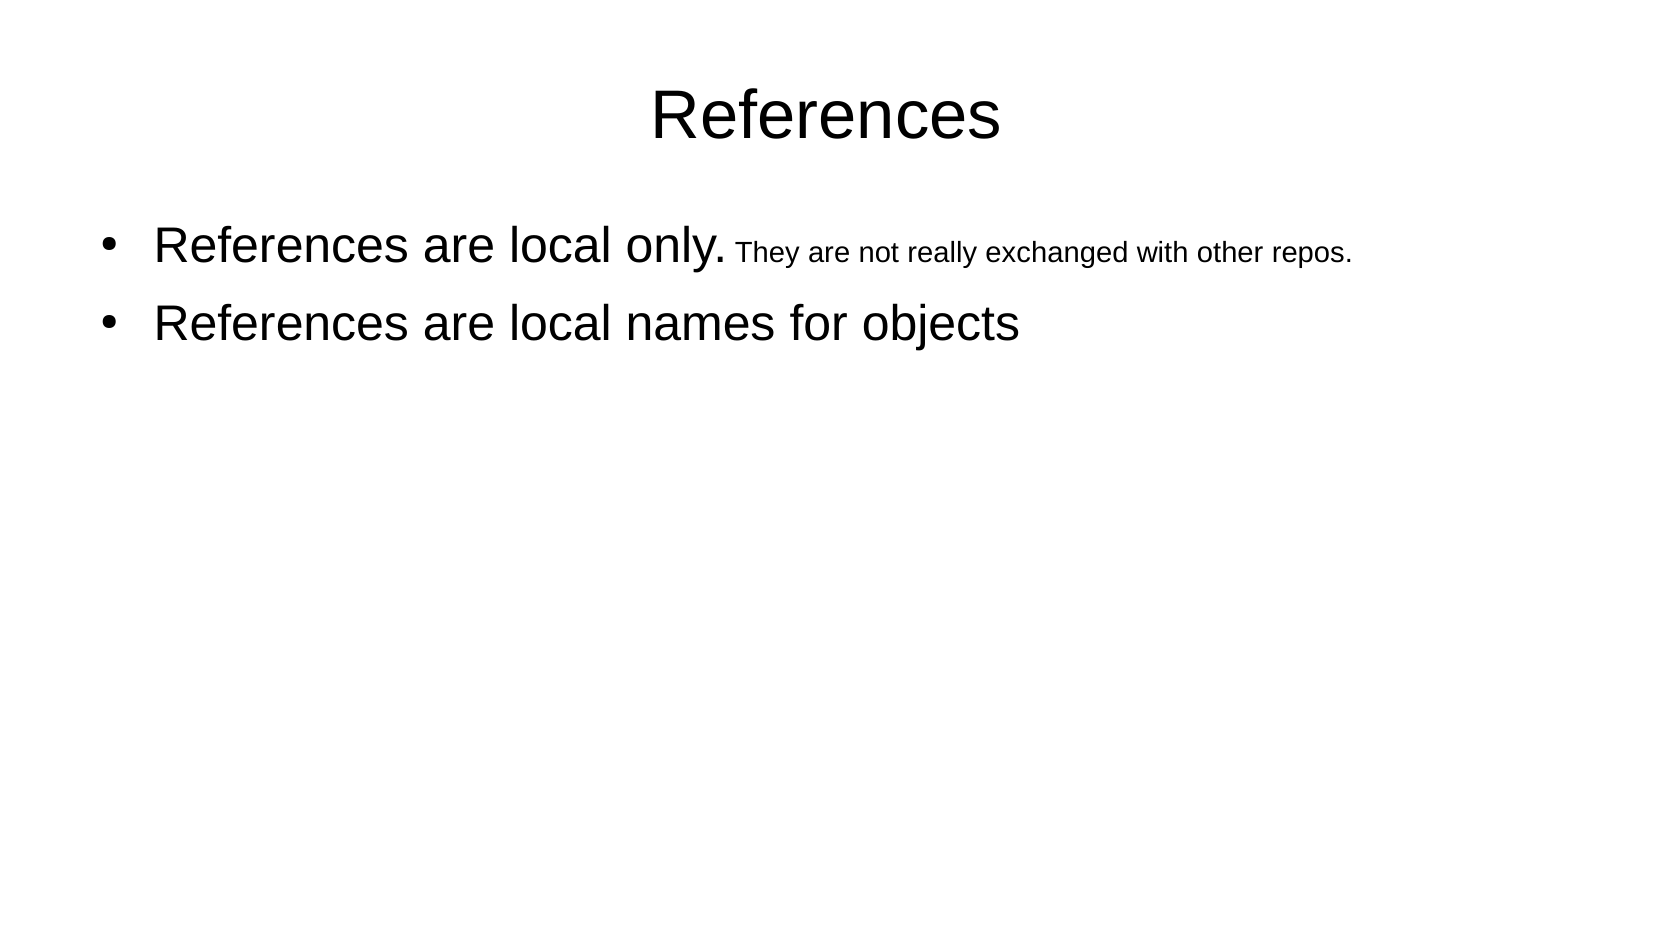

# References
References are local only. They are not really exchanged with other repos.
References are local names for objects